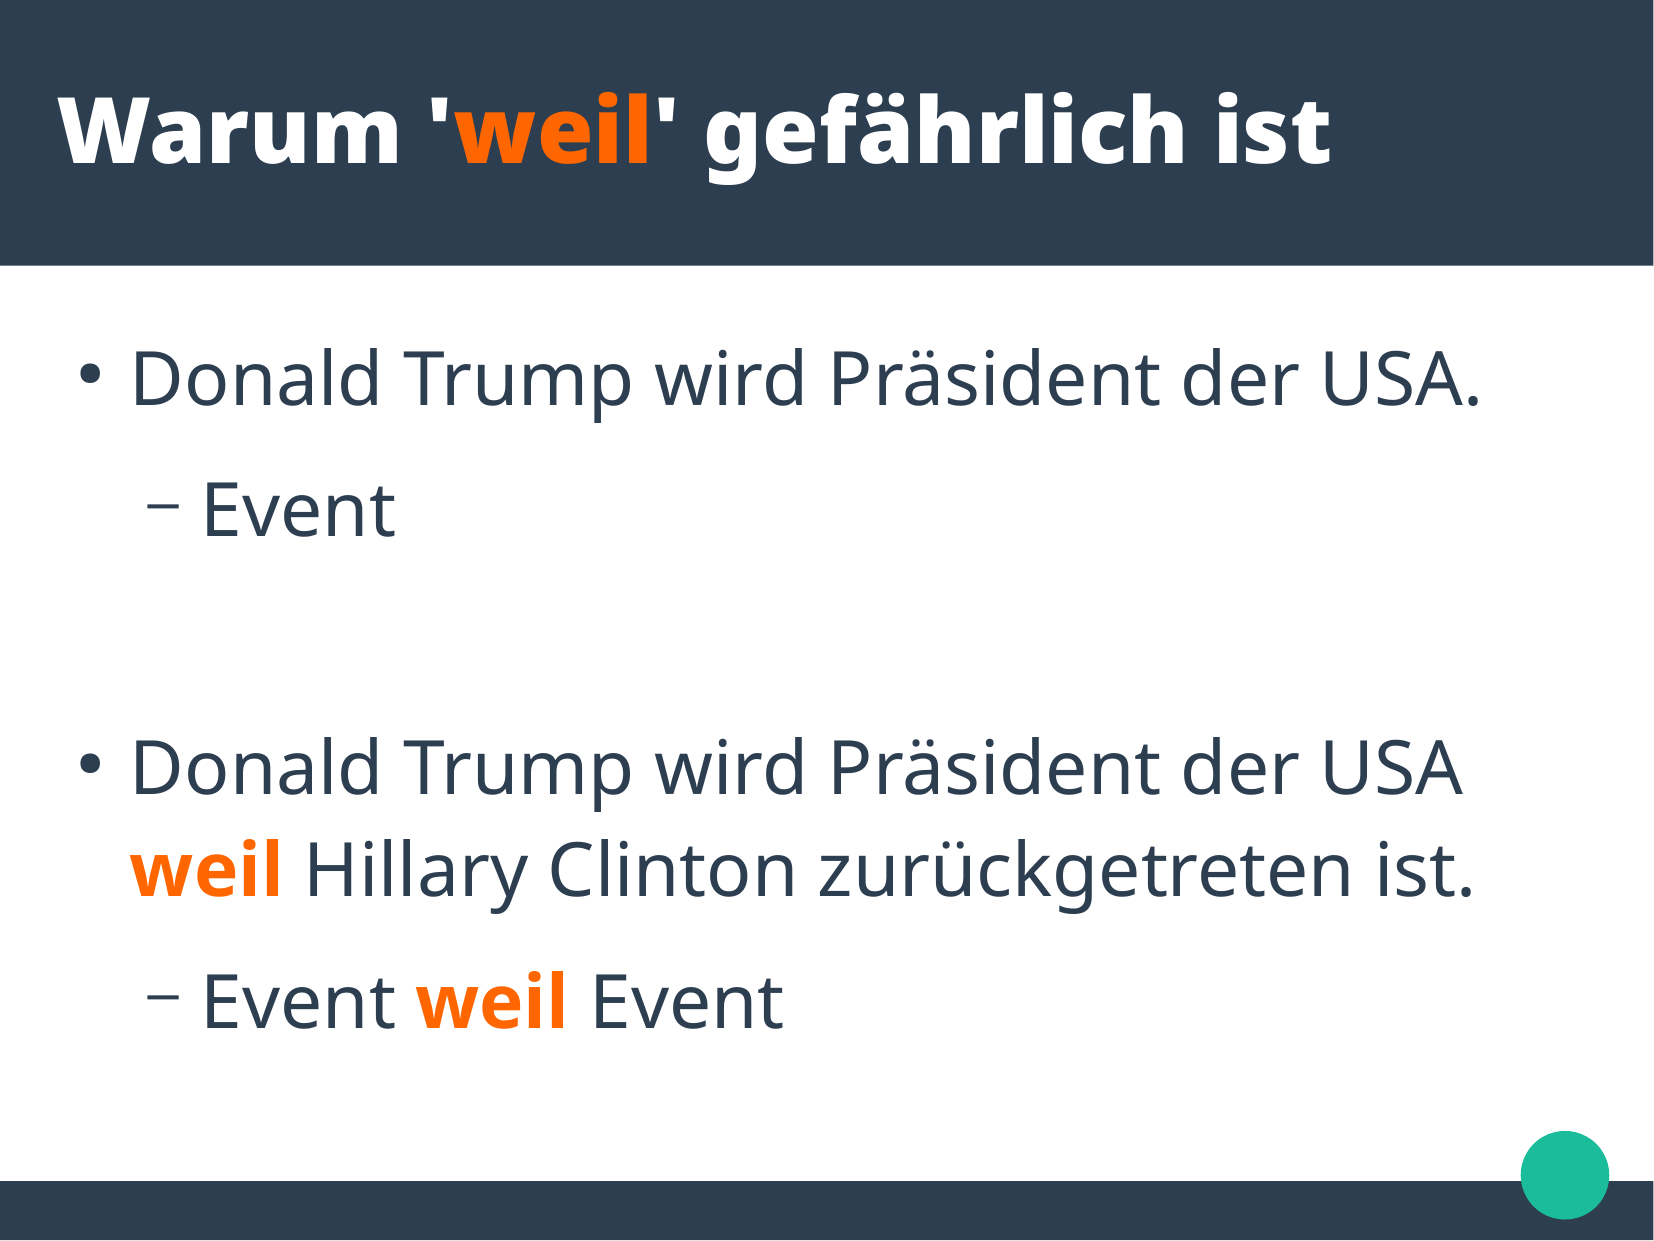

Warum 'weil' gefährlich ist
# Donald Trump wird Präsident der USA.
Event
Donald Trump wird Präsident der USA weil Hillary Clinton zurückgetreten ist.
Event weil Event